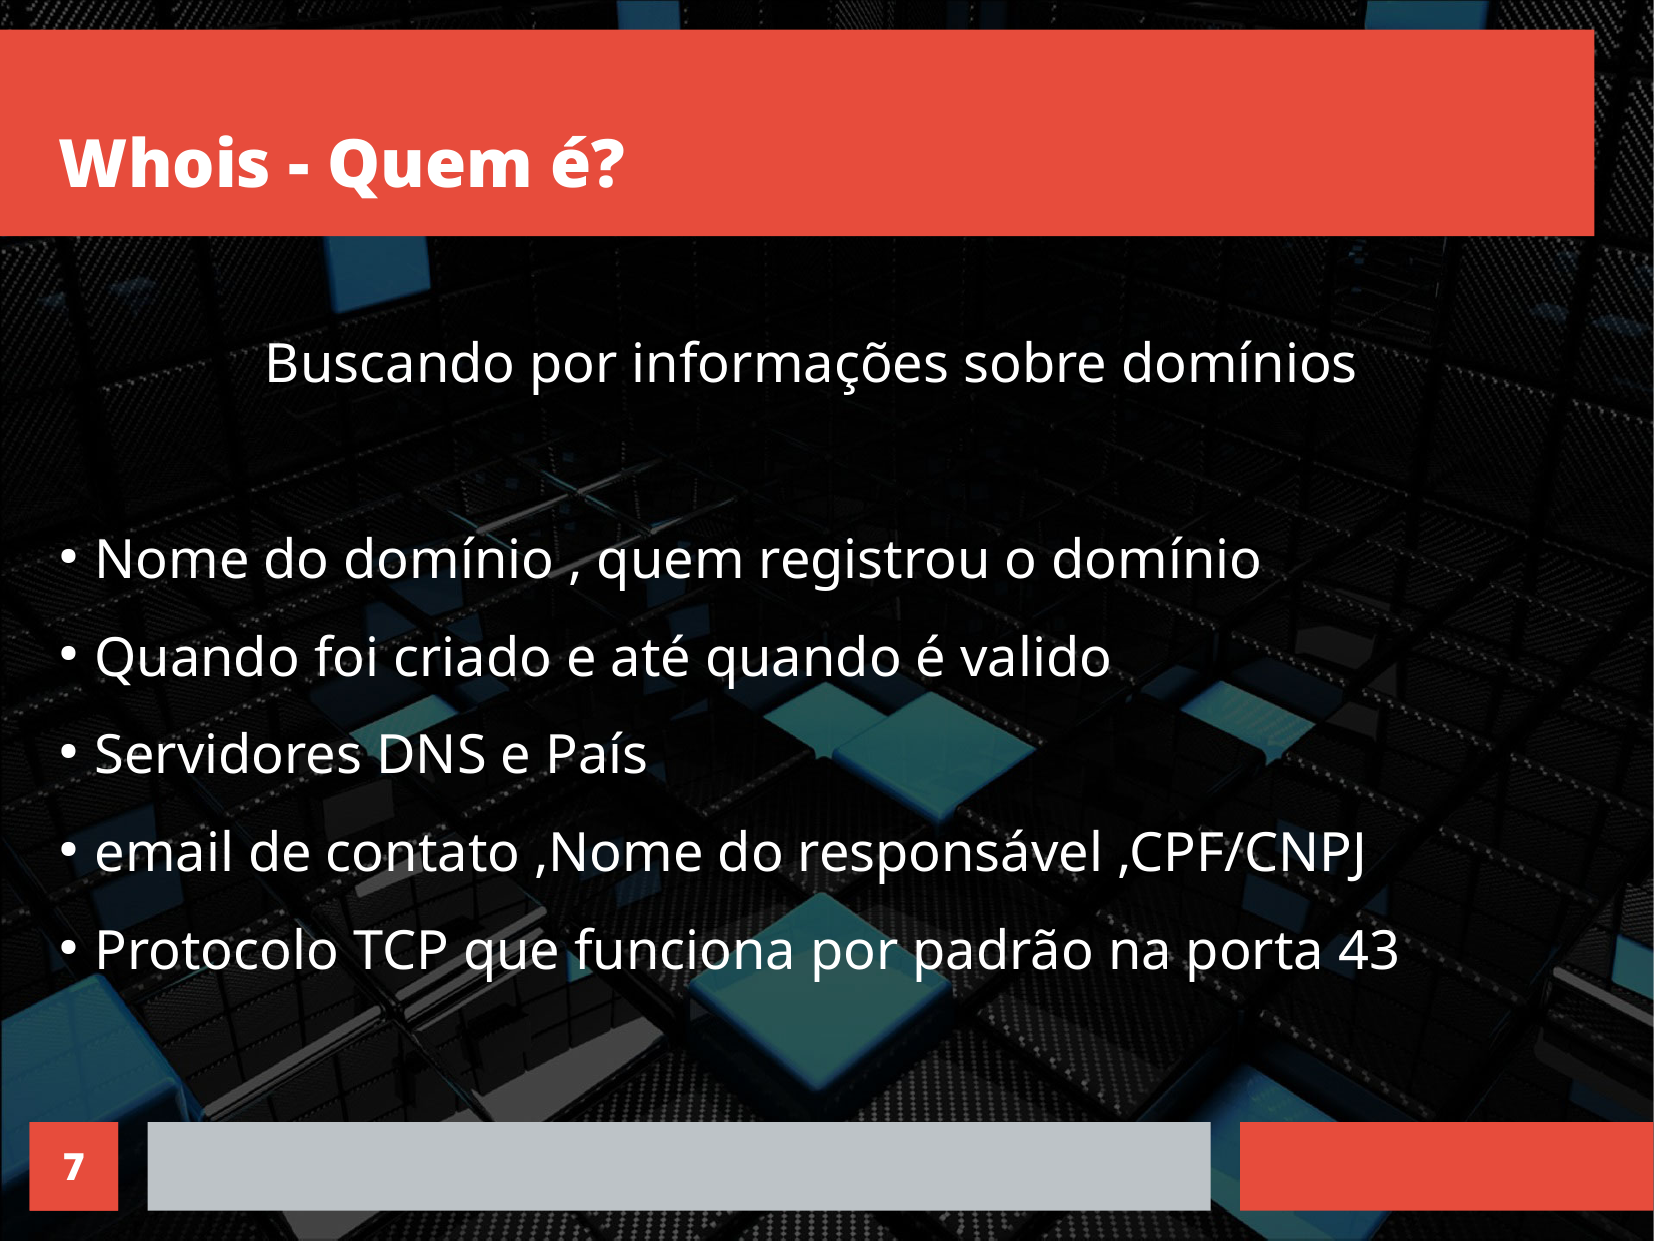

# Whois - Quem é?
Buscando por informações sobre domínios
Nome do domínio , quem registrou o domínio
Quando foi criado e até quando é valido
Servidores DNS e País
email de contato ,Nome do responsável ,CPF/CNPJ
Protocolo TCP que funciona por padrão na porta 43
7